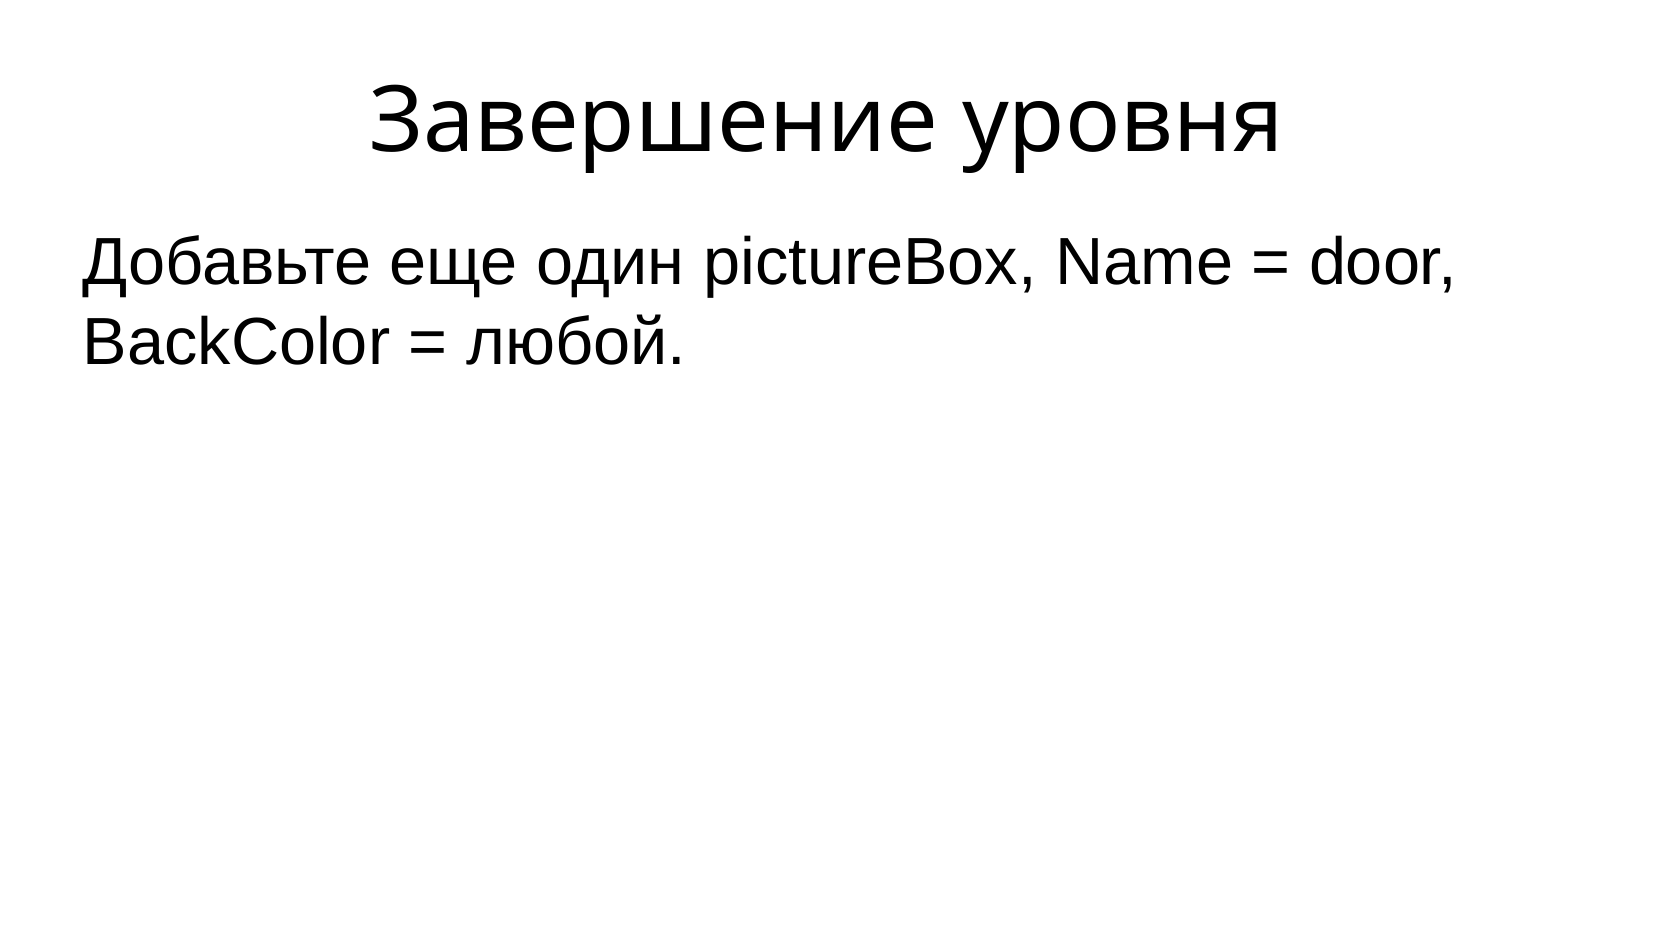

# Завершение уровня
Добавьте еще один pictureBox, Name = door, BackColor = любой.